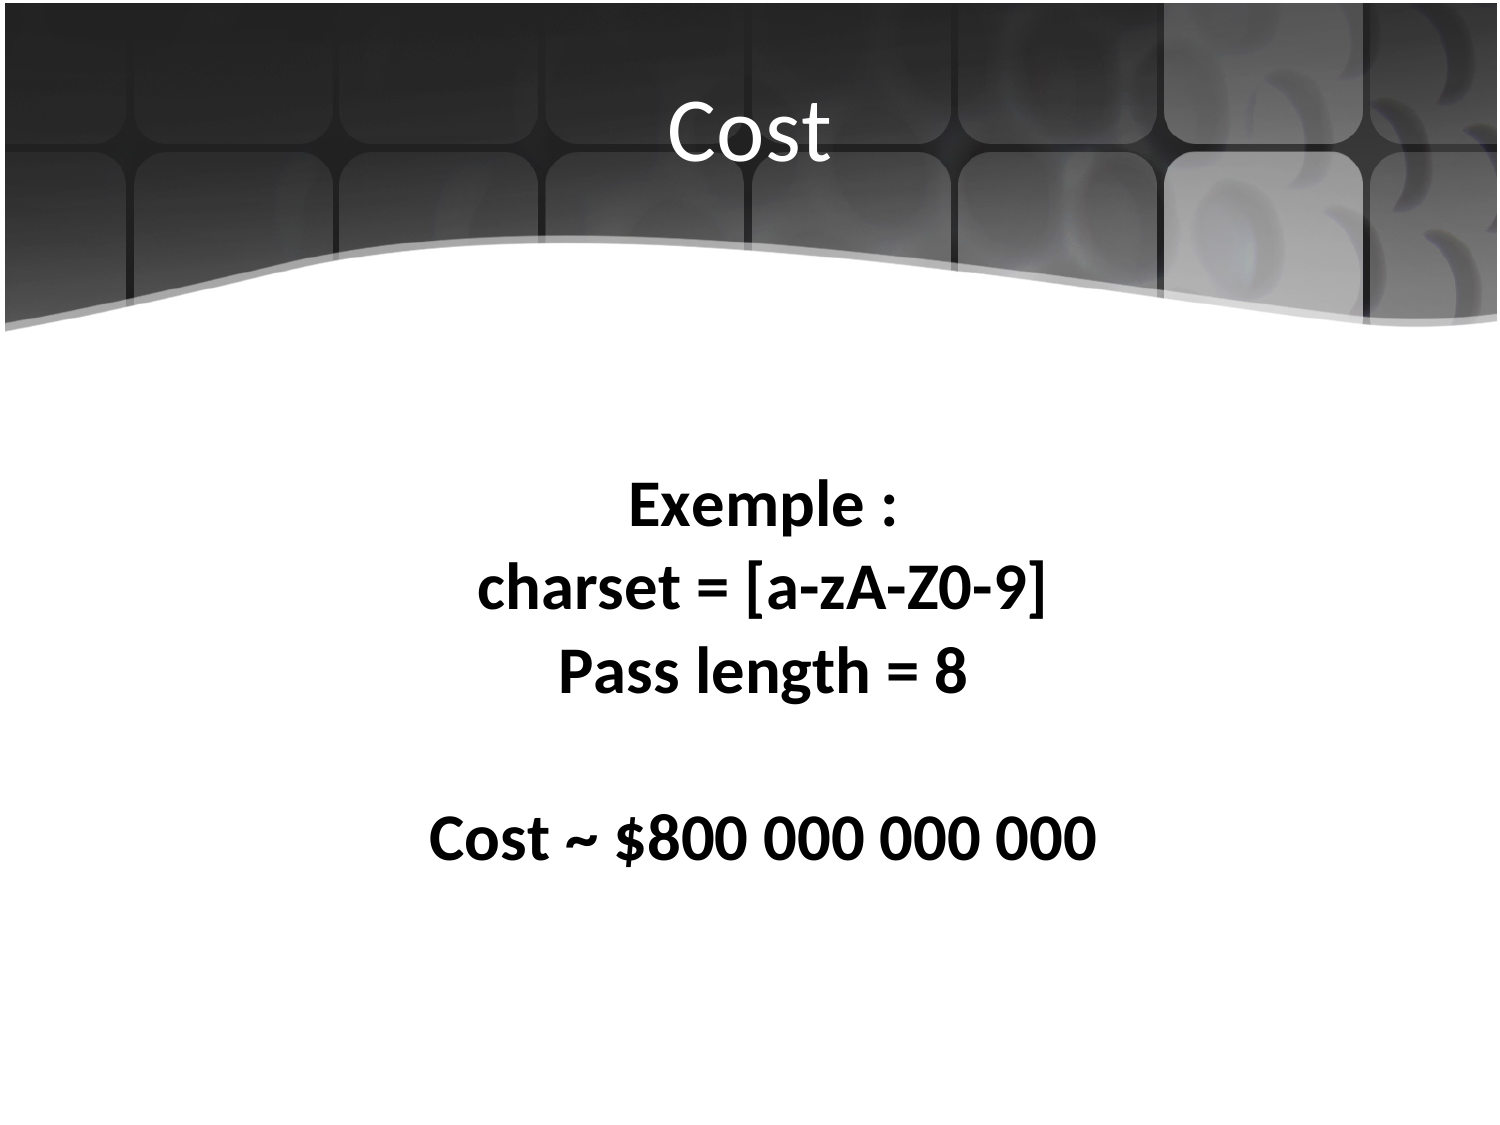

Cost
Exemple :
charset = [a-zA-Z0-9]
Pass length = 8
Cost ~ $800 000 000 000
#